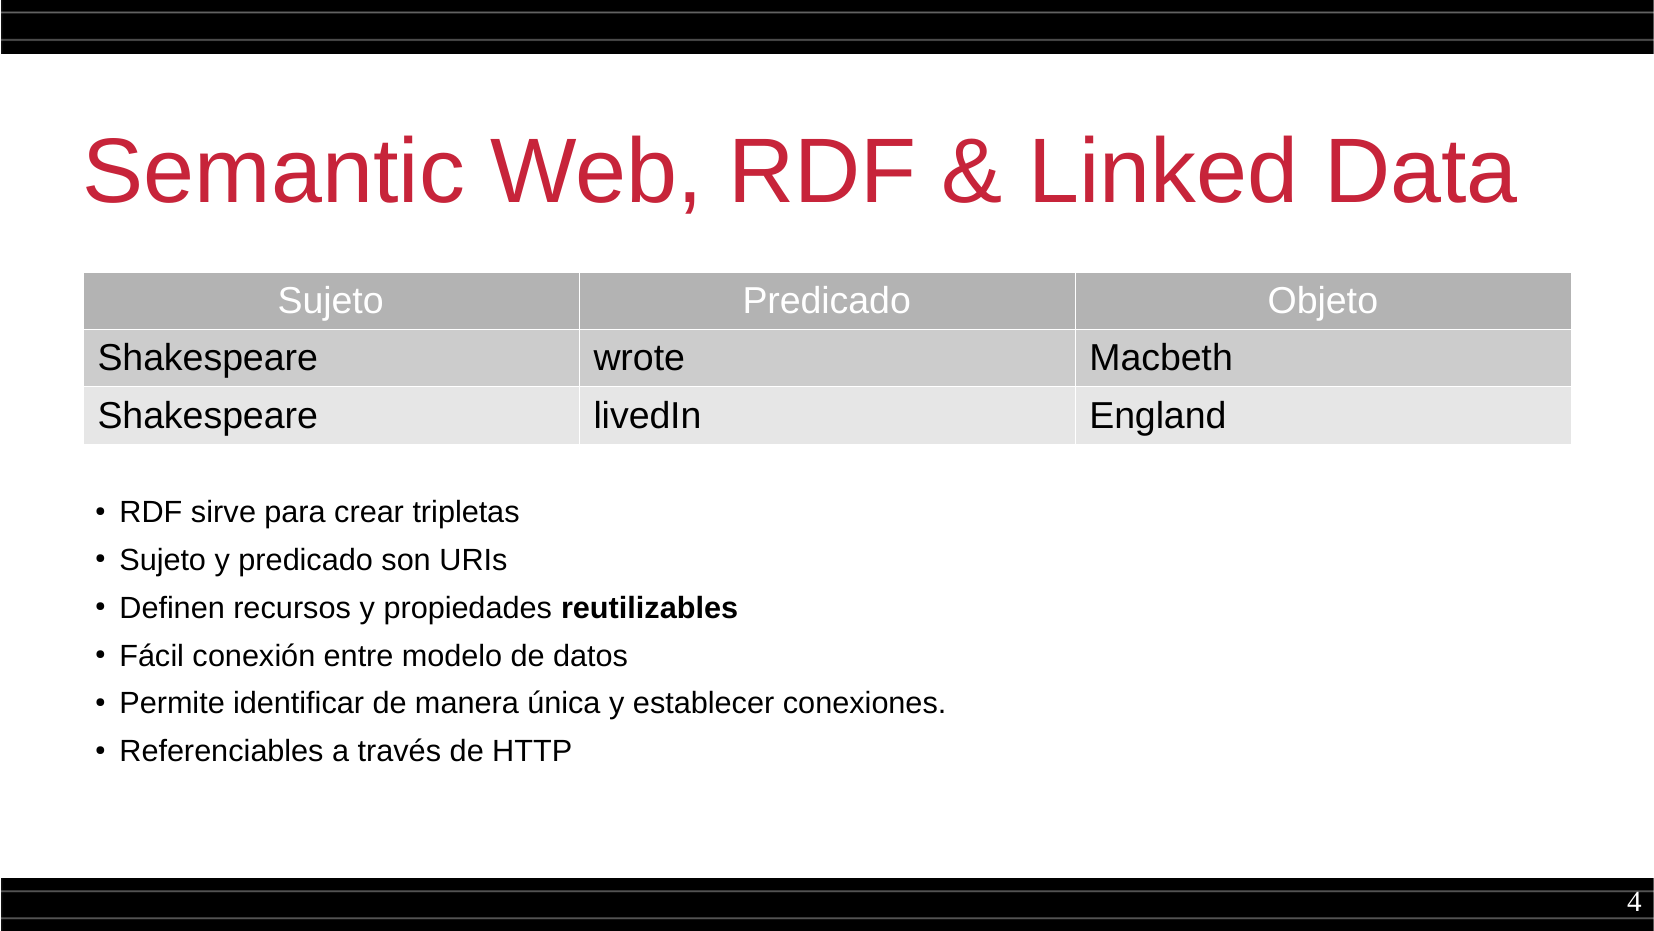

# Semantic Web, RDF & Linked Data
| Sujeto | Predicado | Objeto |
| --- | --- | --- |
| Shakespeare | wrote | Macbeth |
| Shakespeare | livedIn | England |
RDF sirve para crear tripletas
Sujeto y predicado son URIs
Definen recursos y propiedades reutilizables
Fácil conexión entre modelo de datos
Permite identificar de manera única y establecer conexiones.
Referenciables a través de HTTP